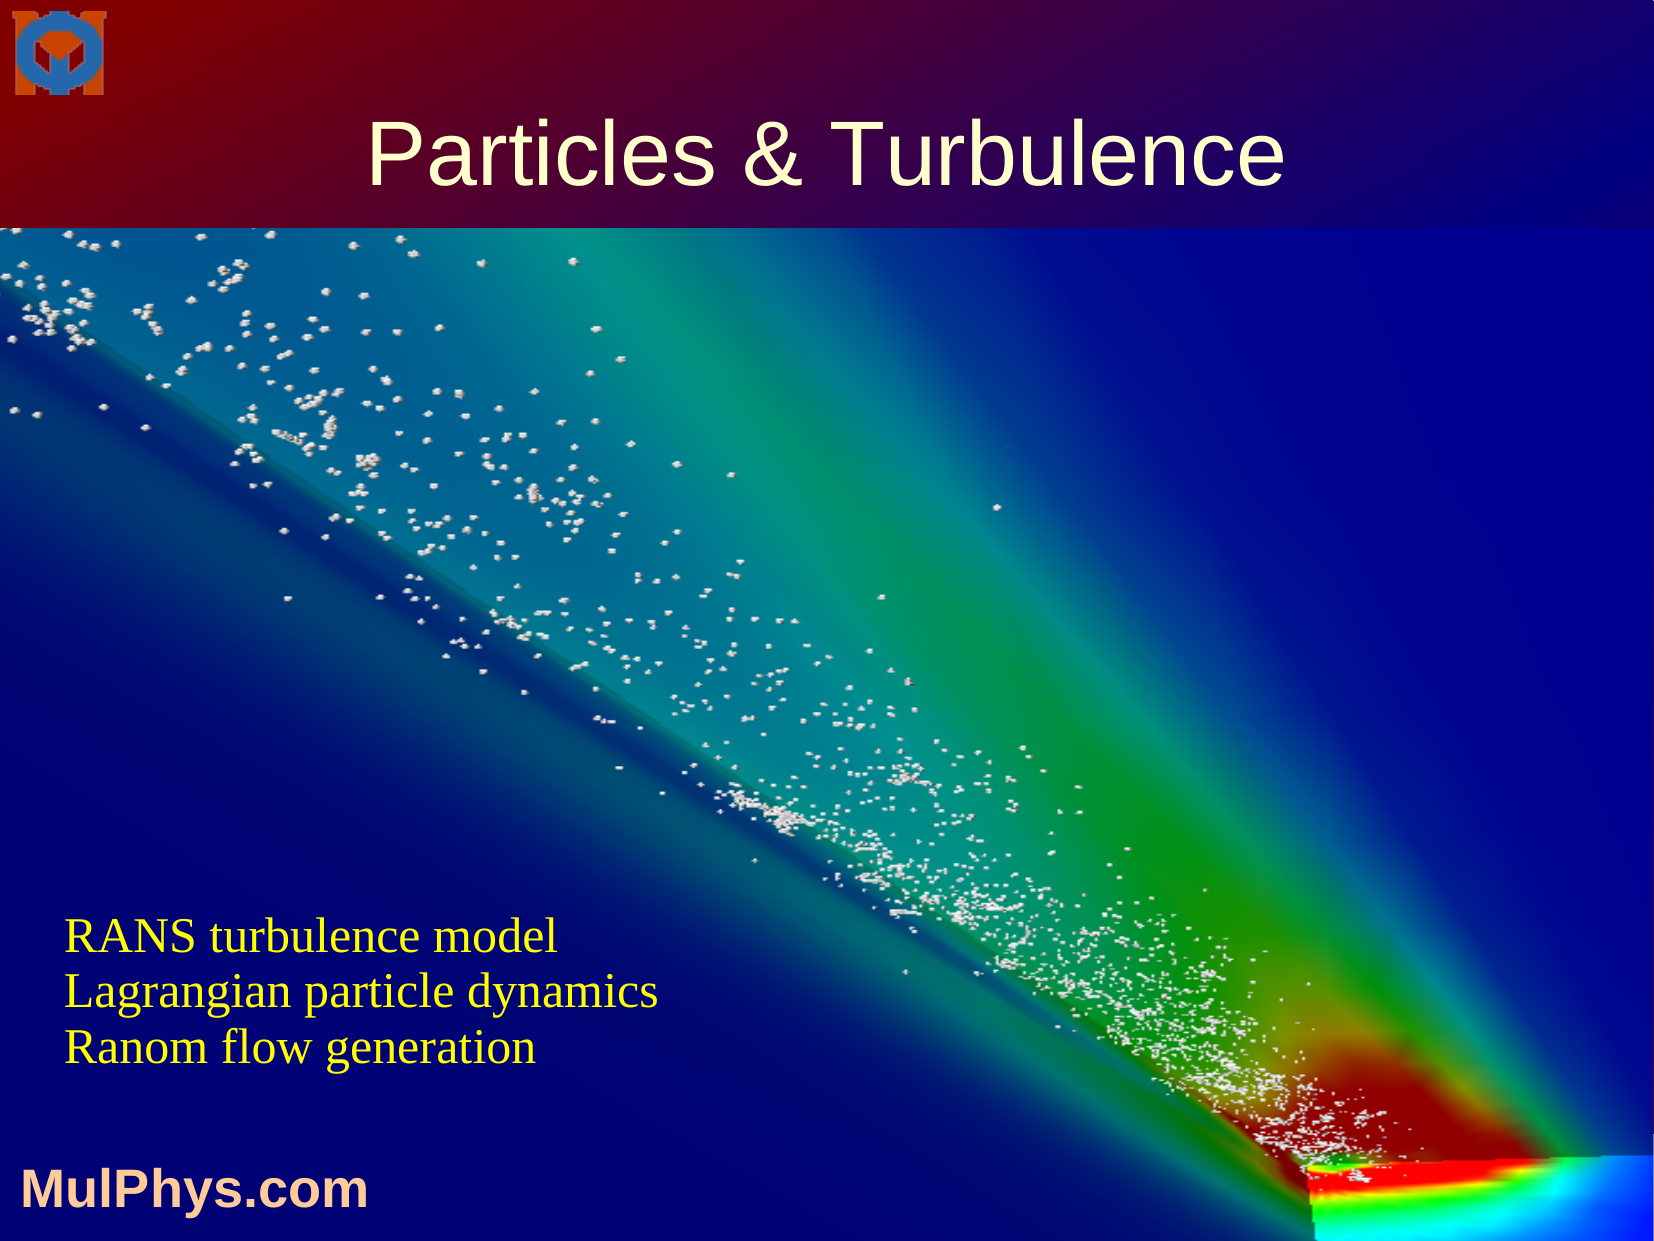

# Particles & Turbulence
RANS turbulence model
Lagrangian particle dynamics
Ranom flow generation
MulPhys.com